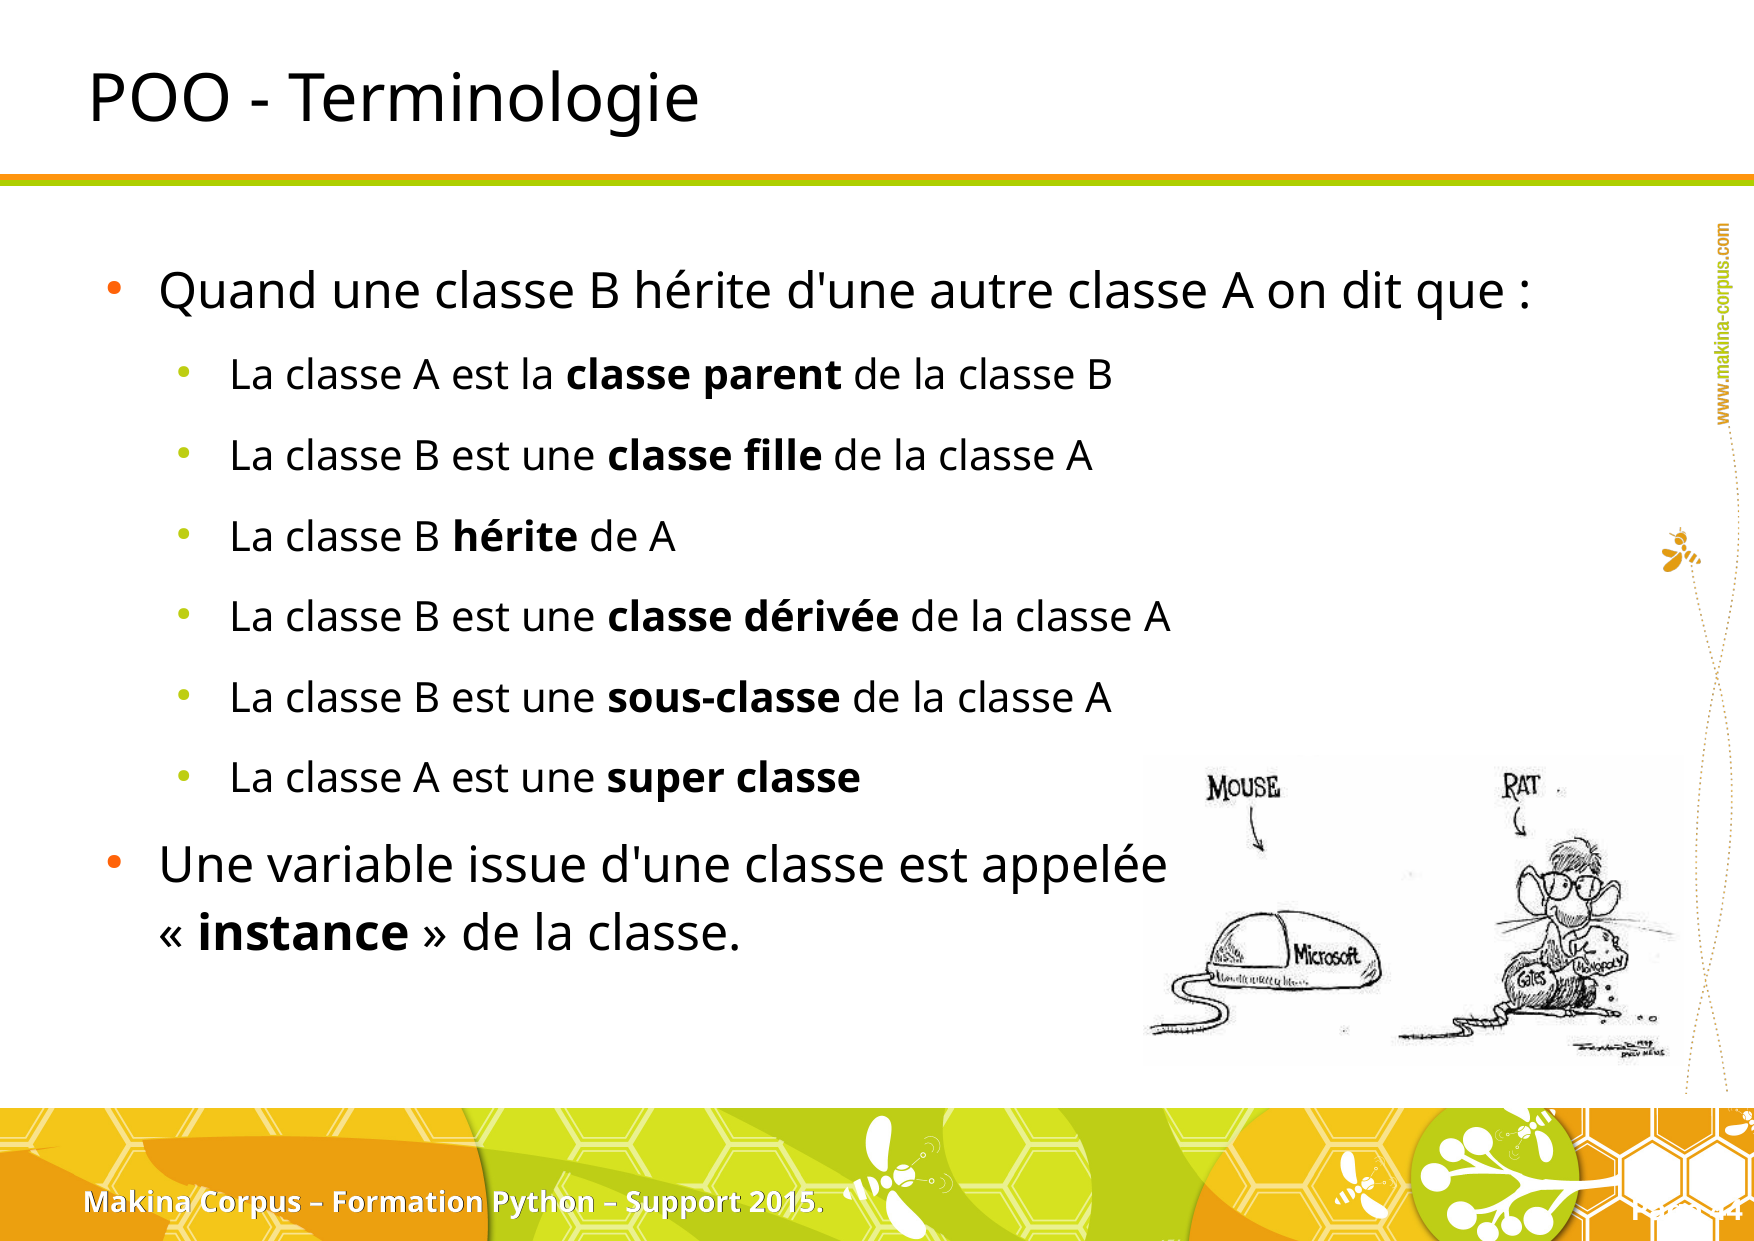

# POO - Terminologie
Quand une classe B hérite d'une autre classe A on dit que :
La classe A est la classe parent de la classe B
La classe B est une classe fille de la classe A
La classe B hérite de A
La classe B est une classe dérivée de la classe A
La classe B est une sous-classe de la classe A
La classe A est une super classe
Une variable issue d'une classe est appelée
« instance » de la classe.
tesg
44